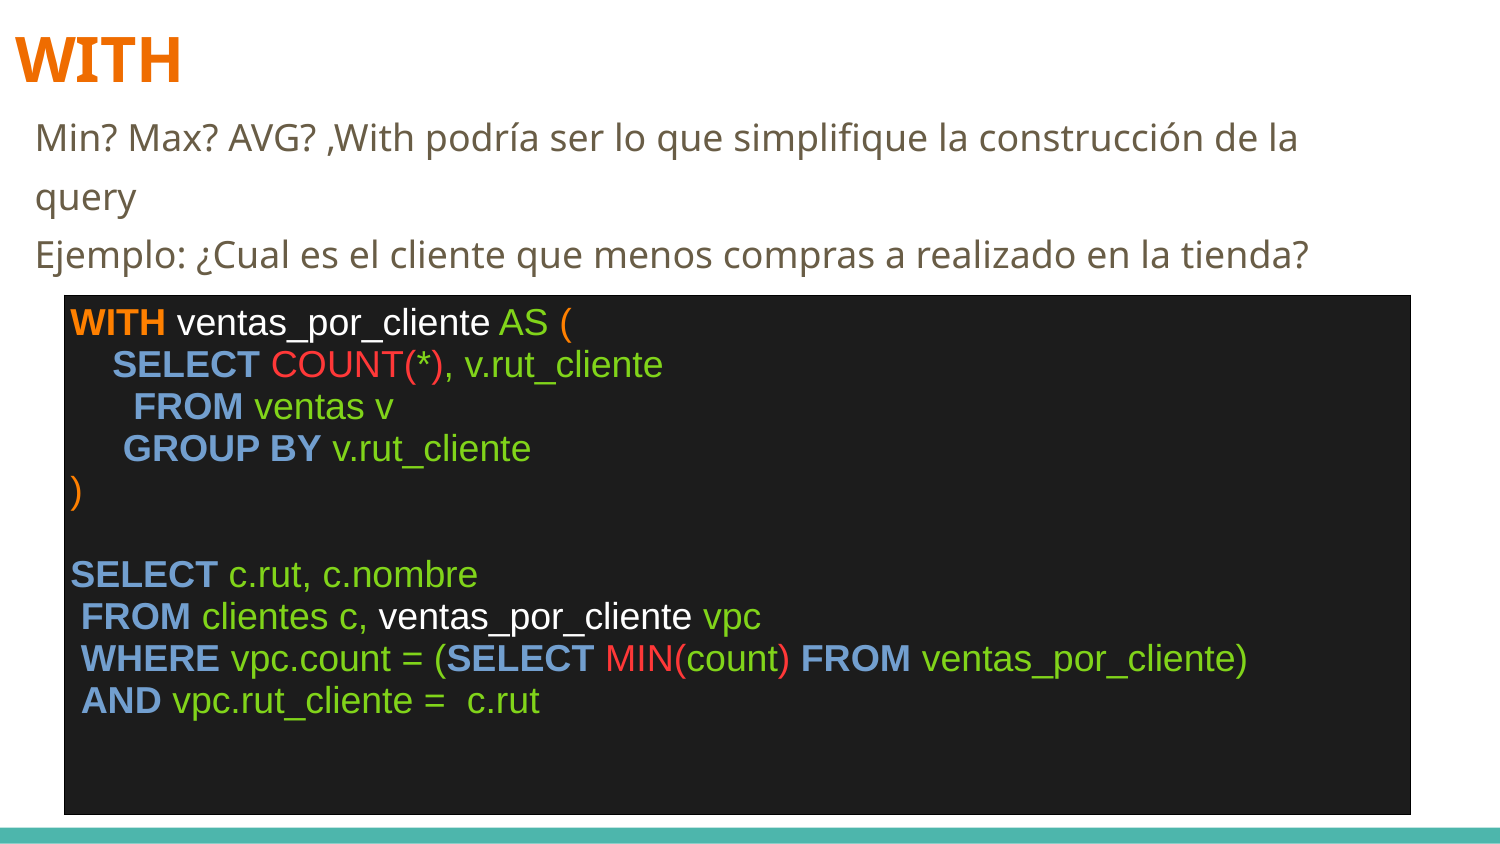

# WITH
Min? Max? AVG? ,With podría ser lo que simplifique la construcción de la query
Ejemplo: ¿Cual es el cliente que menos compras a realizado en la tienda?
| WITH ventas\_por\_cliente AS ( SELECT COUNT(\*), v.rut\_cliente FROM ventas v GROUP BY v.rut\_cliente ) SELECT c.rut, c.nombre FROM clientes c, ventas\_por\_cliente vpc WHERE vpc.count = (SELECT MIN(count) FROM ventas\_por\_cliente) AND vpc.rut\_cliente = c.rut |
| --- |